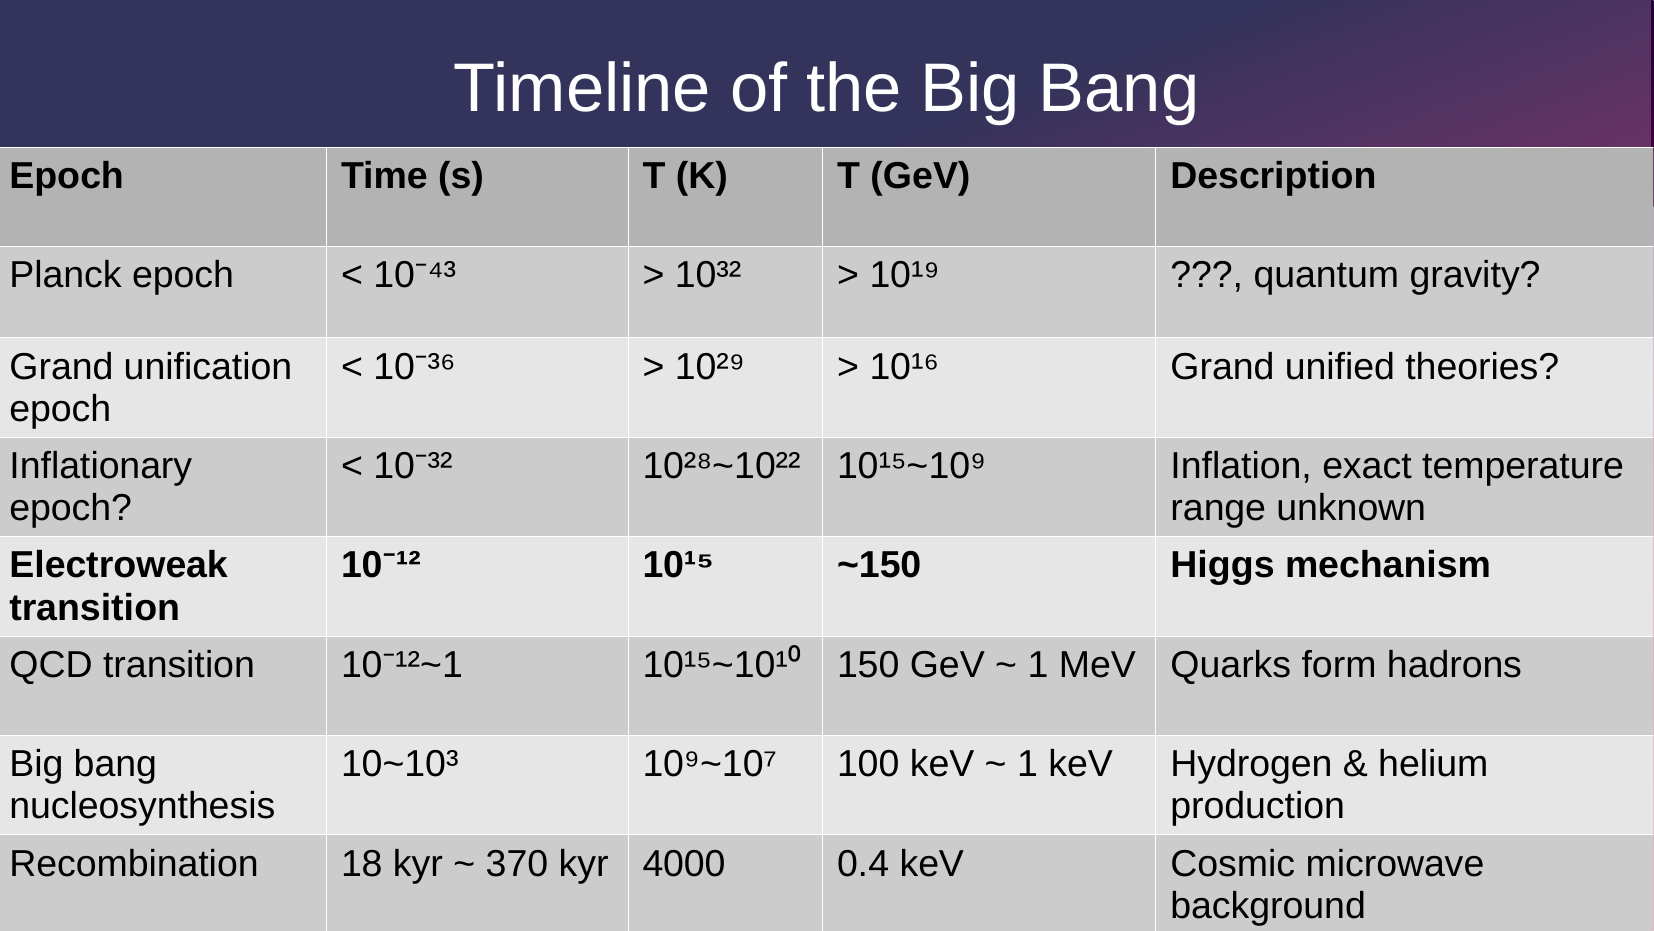

# Timeline of the Big Bang
| Epoch | Time (s) | T (K) | T (GeV) | Description |
| --- | --- | --- | --- | --- |
| Planck epoch | < 10⁻⁴³ | > 10³² | > 10¹⁹ | ???, quantum gravity? |
| Grand unification epoch | < 10⁻³⁶ | > 10²⁹ | > 10¹⁶ | Grand unified theories? |
| Inflationary epoch? | < 10⁻³² | 10²⁸~10²² | 10¹⁵~10⁹ | Inflation, exact temperature range unknown |
| Electroweak transition | 10⁻¹² | 10¹⁵ | ~150 | Higgs mechanism |
| QCD transition | 10⁻¹²~1 | 10¹⁵~10¹⁰ | 150 GeV ~ 1 MeV | Quarks form hadrons |
| Big bang nucleosynthesis | 10~10³ | 10⁹~10⁷ | 100 keV ~ 1 keV | Hydrogen & helium production |
| Recombination | 18 kyr ~ 370 kyr | 4000 | 0.4 keV | Cosmic microwave background |
12